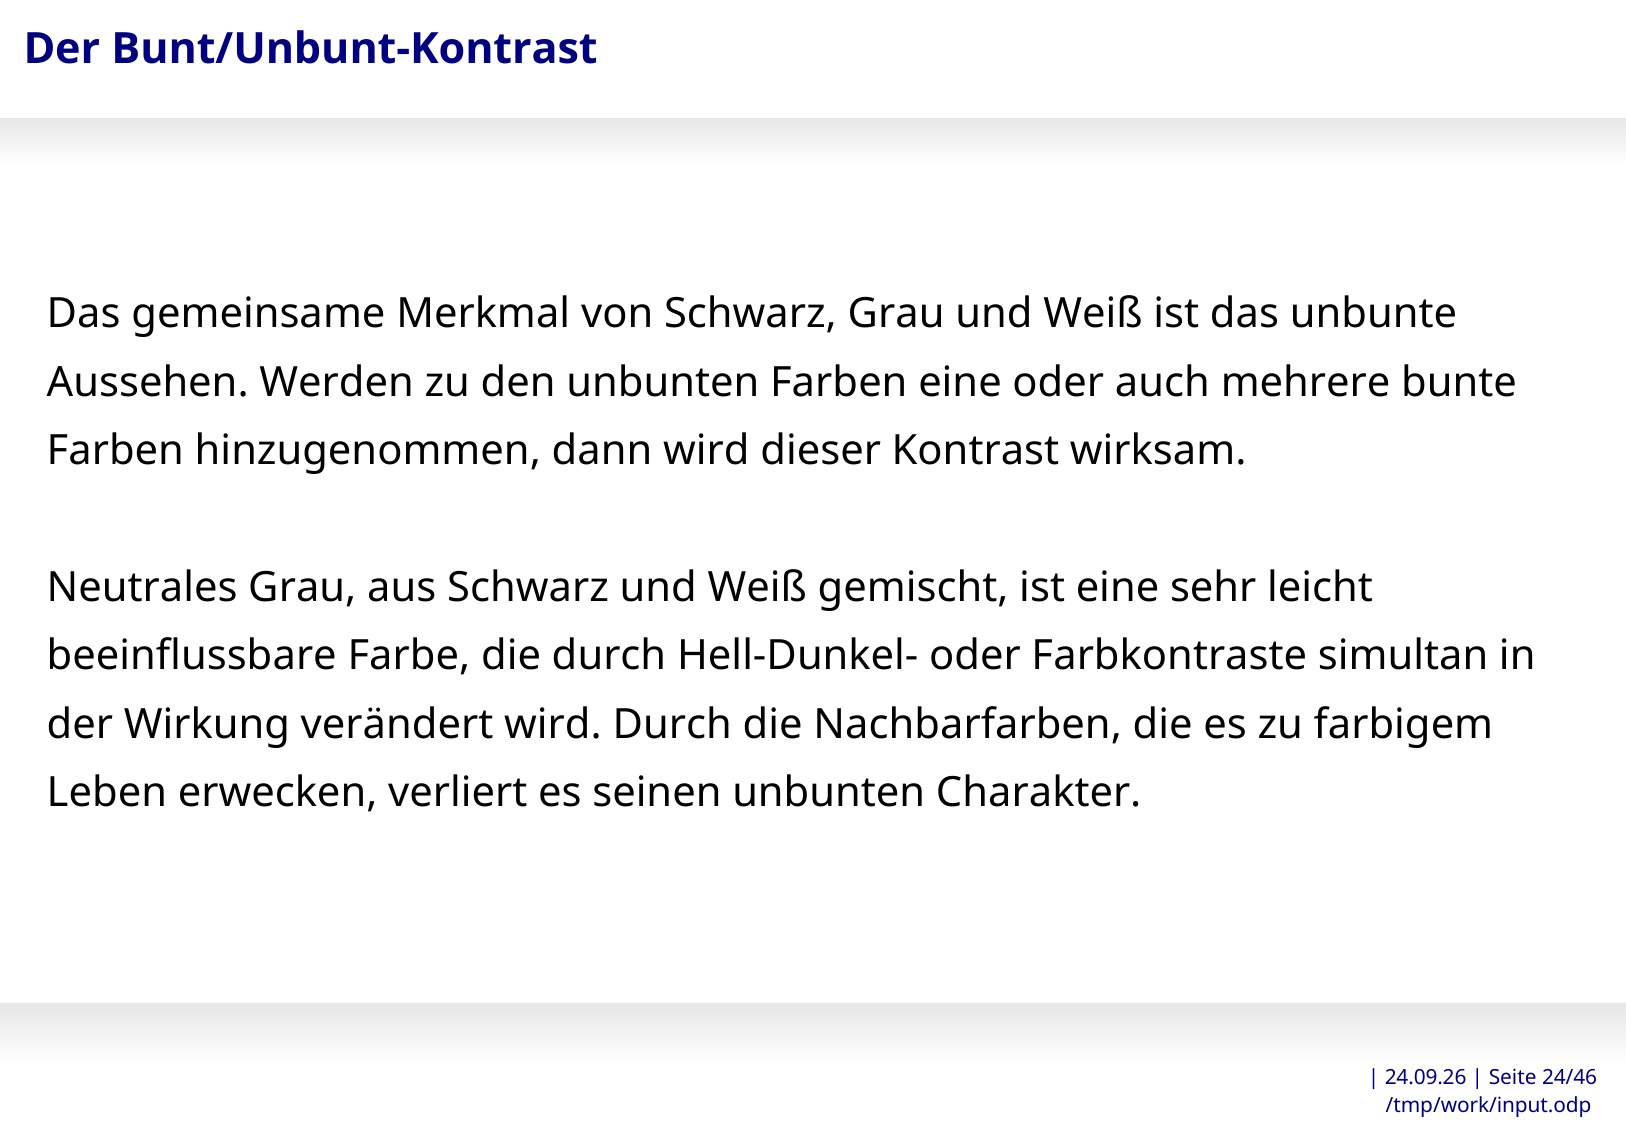

# Der Bunt/Unbunt-Kontrast
Das gemeinsame Merkmal von Schwarz, Grau und Weiß ist das unbunte Aussehen. Werden zu den unbunten Farben eine oder auch mehrere bunte Farben hinzugenommen, dann wird dieser Kontrast wirksam.
Neutrales Grau, aus Schwarz und Weiß gemischt, ist eine sehr leicht beeinflussbare Farbe, die durch Hell-Dunkel- oder Farbkontraste simultan in der Wirkung verändert wird. Durch die Nachbarfarben, die es zu farbigem Leben erwecken, verliert es seinen unbunten Charakter.